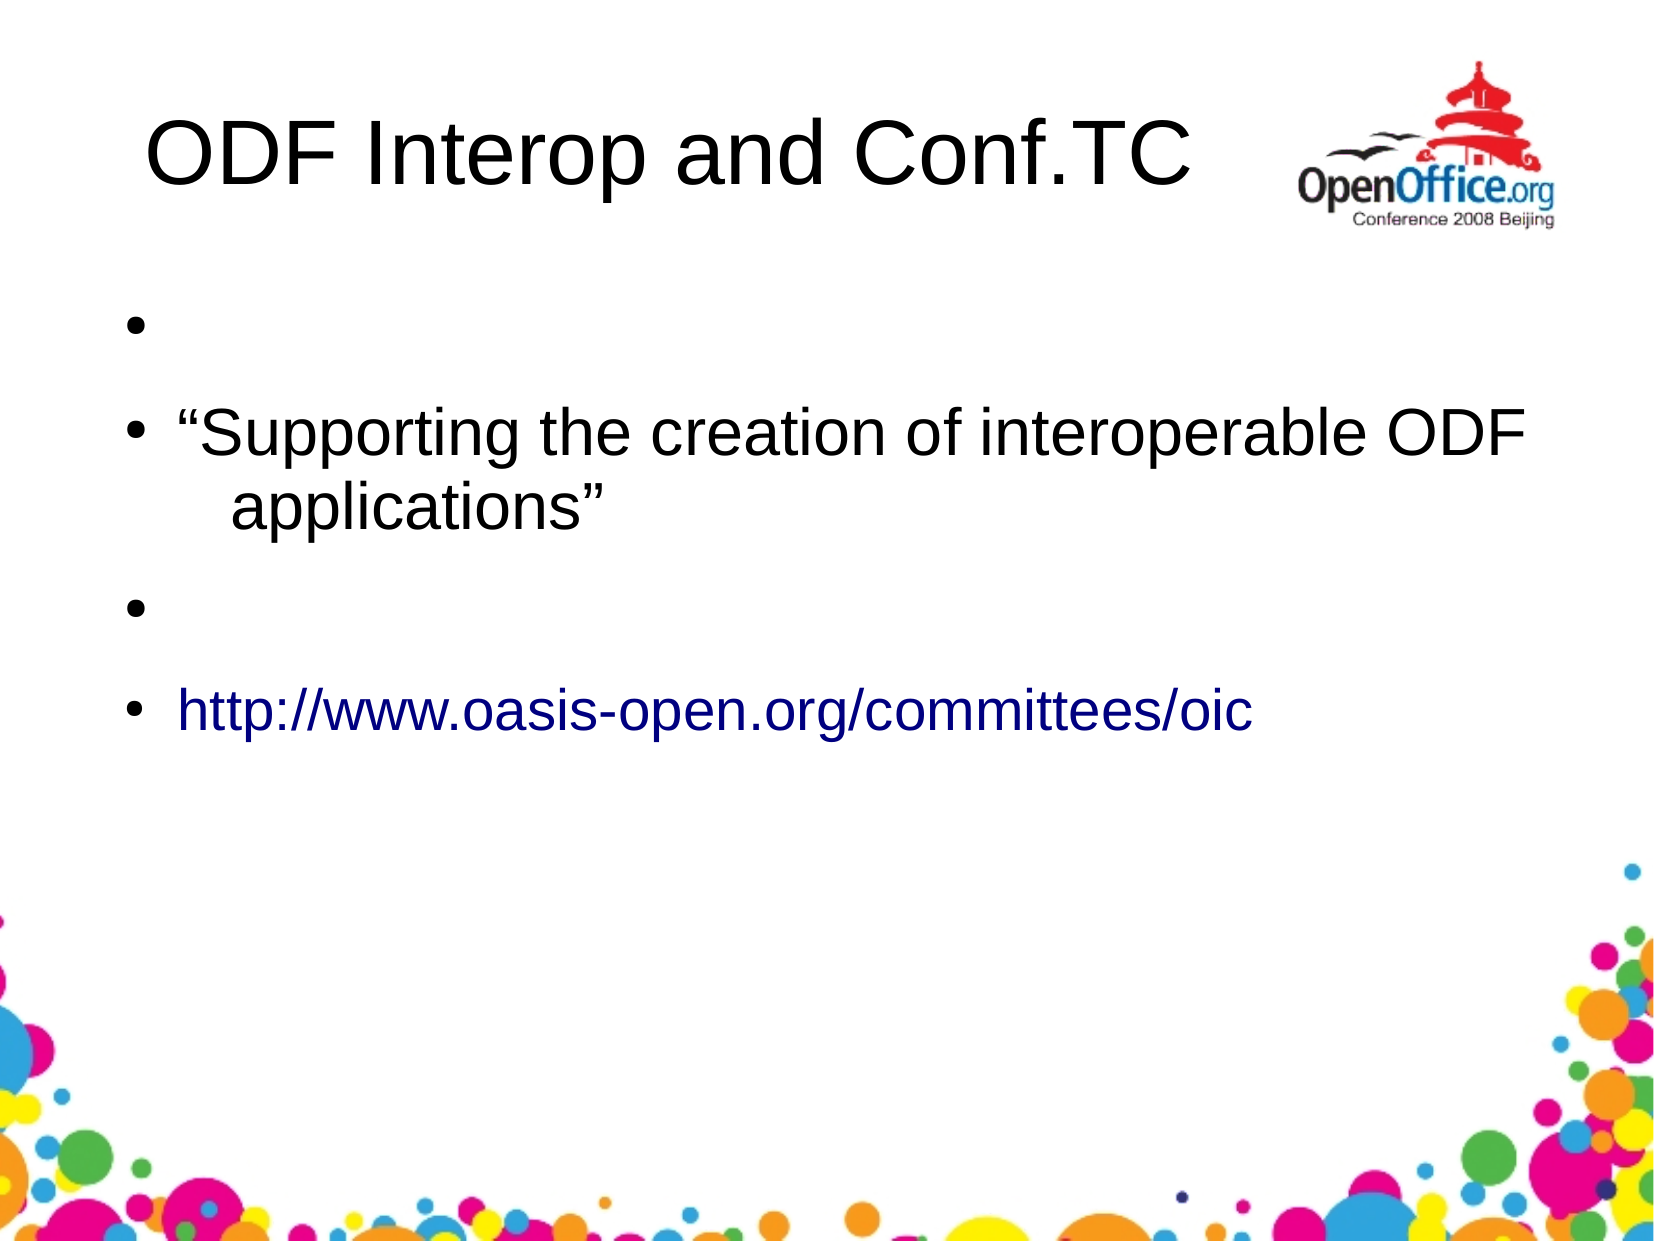

# ODF Interop and Conf.TC
“Supporting the creation of interoperable ODF applications”
http://www.oasis-open.org/committees/oic